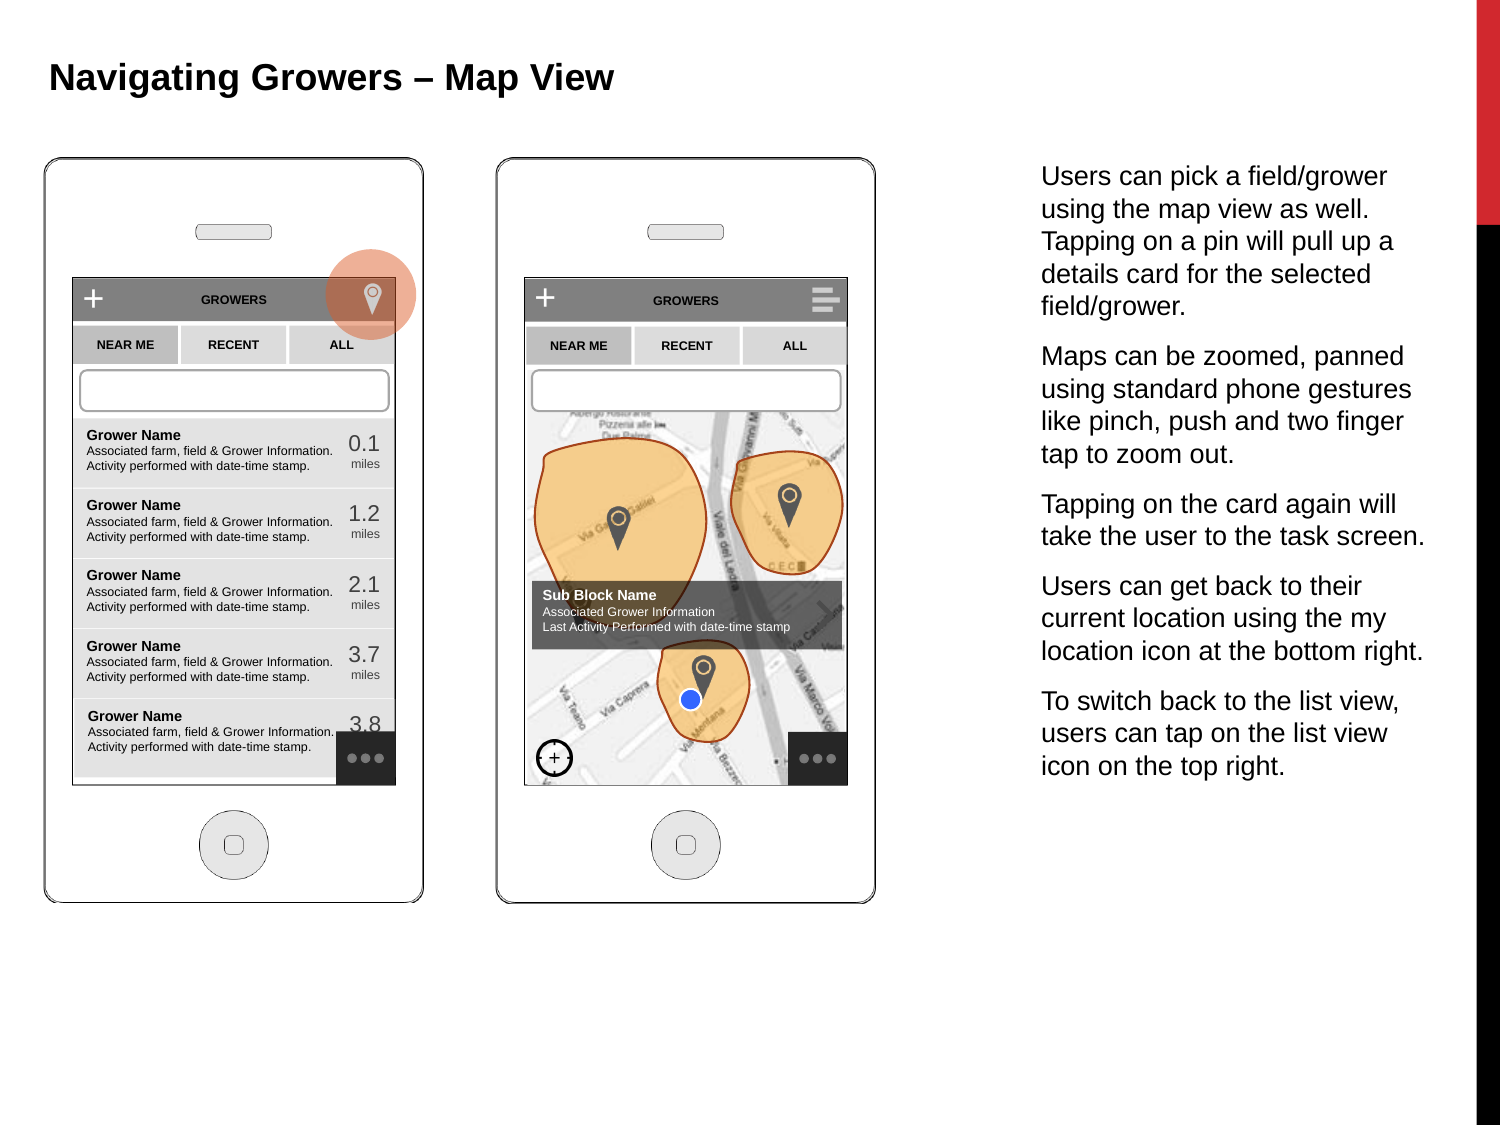

Navigating Growers – Map View
Users can pick a field/grower using the map view as well. Tapping on a pin will pull up a details card for the selected field/grower.
Maps can be zoomed, panned using standard phone gestures like pinch, push and two finger tap to zoom out.
Tapping on the card again will take the user to the task screen.
Users can get back to their current location using the my location icon at the bottom right.
To switch back to the list view, users can tap on the list view icon on the top right.
+
+
GROWERS
GROWERS
NEAR ME
RECENT
ALL
NEAR ME
RECENT
ALL
Grower Name
Associated farm, field & Grower Information.
Activity performed with date-time stamp.
0.1
miles
Grower Name
Associated farm, field & Grower Information.
Activity performed with date-time stamp.
1.2
miles
Grower Name
Associated farm, field & Grower Information.
Activity performed with date-time stamp.
2.1
miles
Sub Block Name
Associated Grower Information
Last Activity Performed with date-time stamp
Grower Name
Associated farm, field & Grower Information.
Activity performed with date-time stamp.
3.7
miles
Grower Name
Associated farm, field & Grower Information.
Activity performed with date-time stamp.
3.8
miles